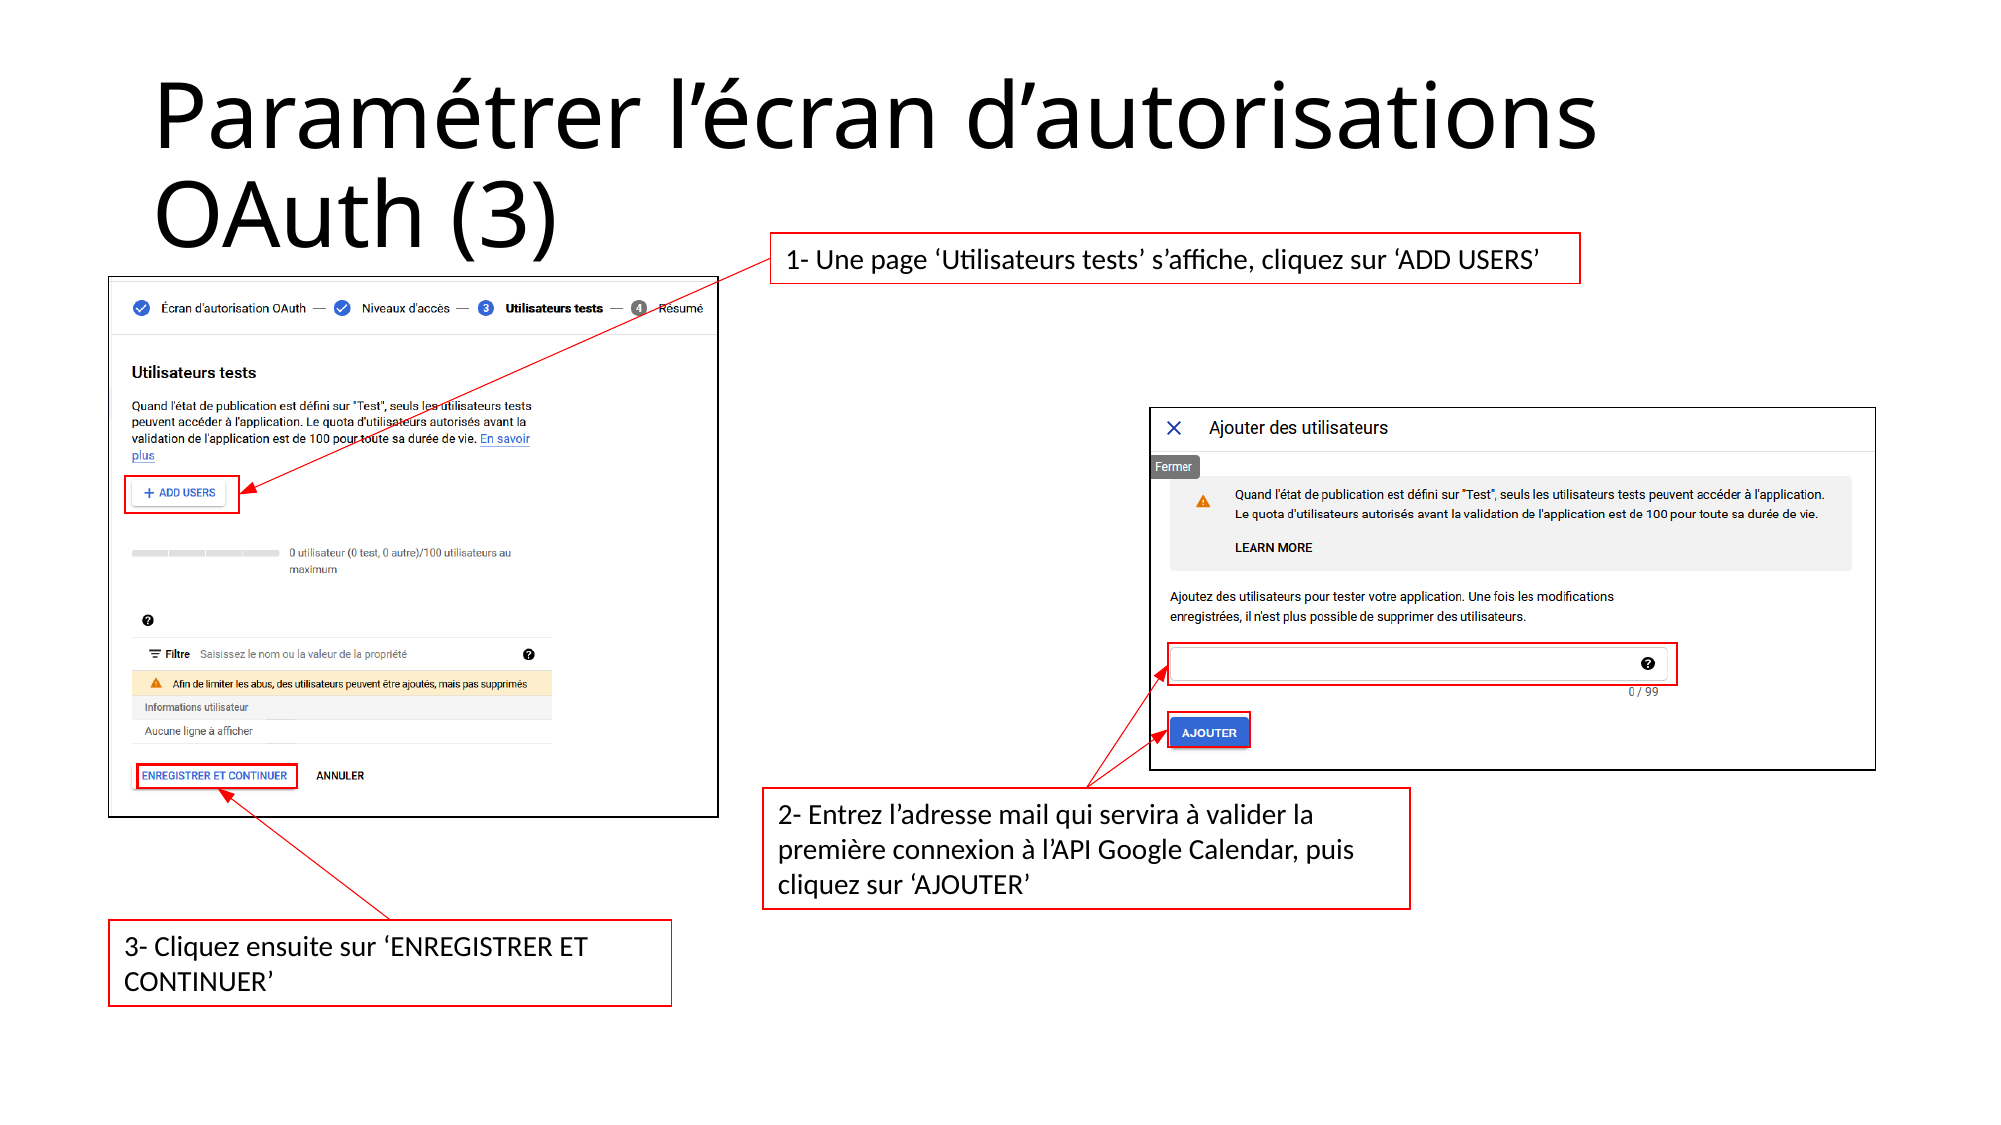

# Paramétrer l’écran d’autorisations OAuth (3)
1- Une page ‘Utilisateurs tests’ s’affiche, cliquez sur ‘ADD USERS’
2- Entrez l’adresse mail qui servira à valider la première connexion à l’API Google Calendar, puis cliquez sur ‘AJOUTER’
3- Cliquez ensuite sur ‘ENREGISTRER ET CONTINUER’